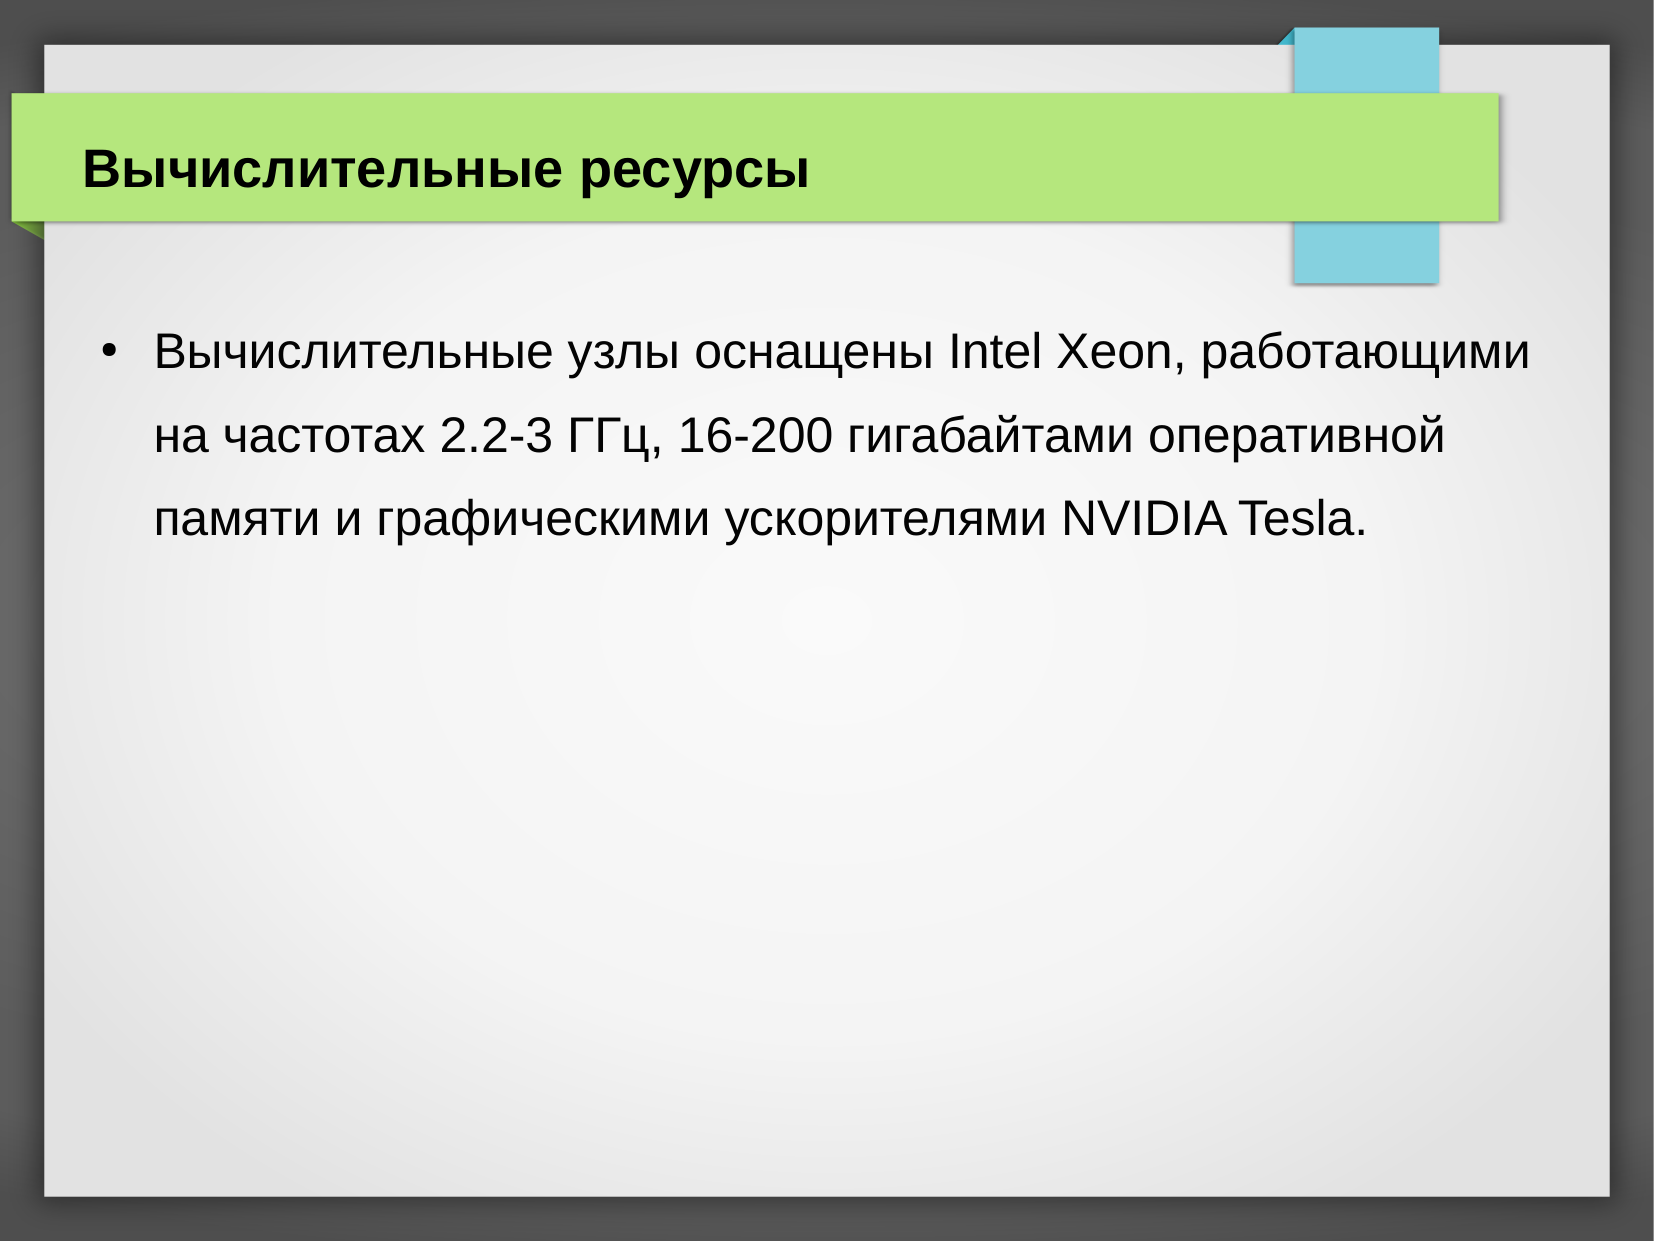

# Вычислительные ресурсы
Вычислительные узлы оснащены Intel Xeon, работающими на частотах 2.2-3 ГГц, 16-200 гигабайтами оперативной памяти и графическими ускорителями NVIDIA Tesla.